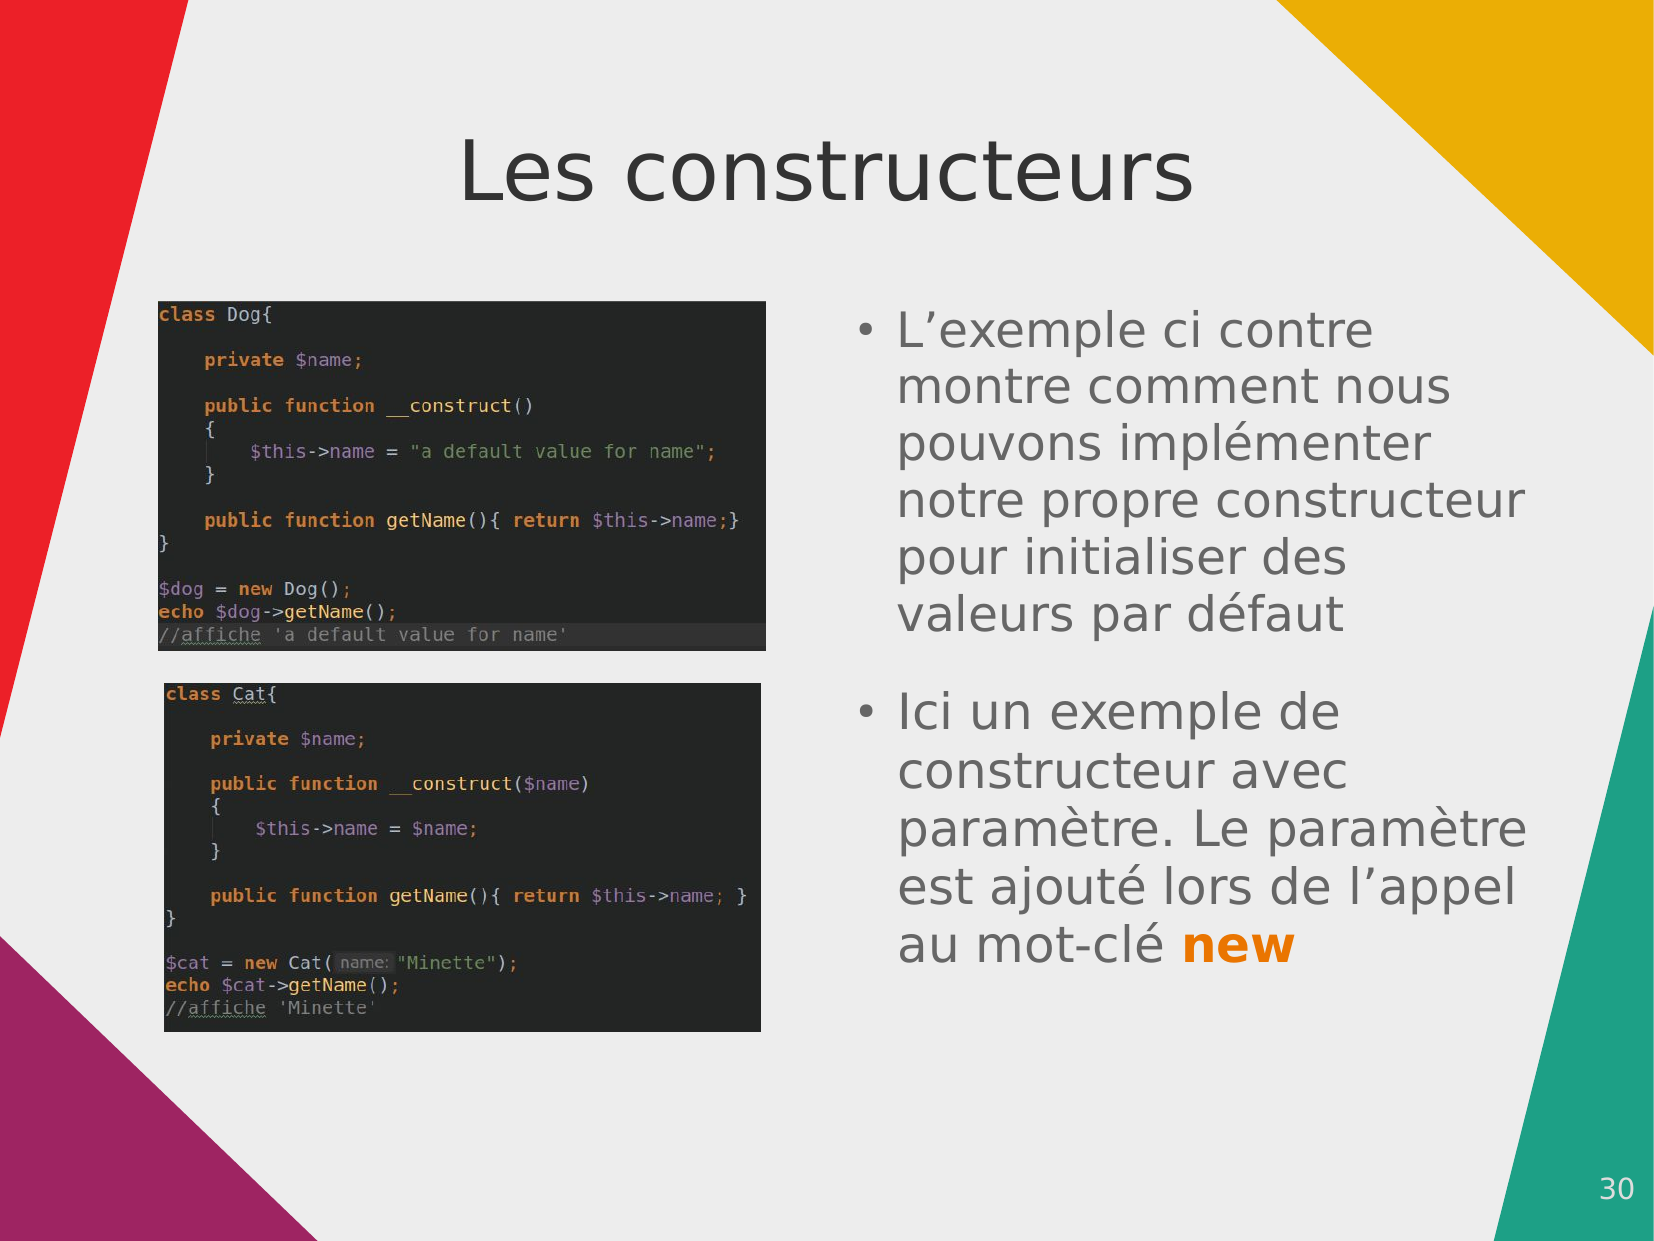

# Les constructeurs
L’exemple ci contre montre comment nous pouvons implémenter notre propre constructeur pour initialiser des valeurs par défaut
Ici un exemple de constructeur avec paramètre. Le paramètre est ajouté lors de l’appel au mot-clé new
30